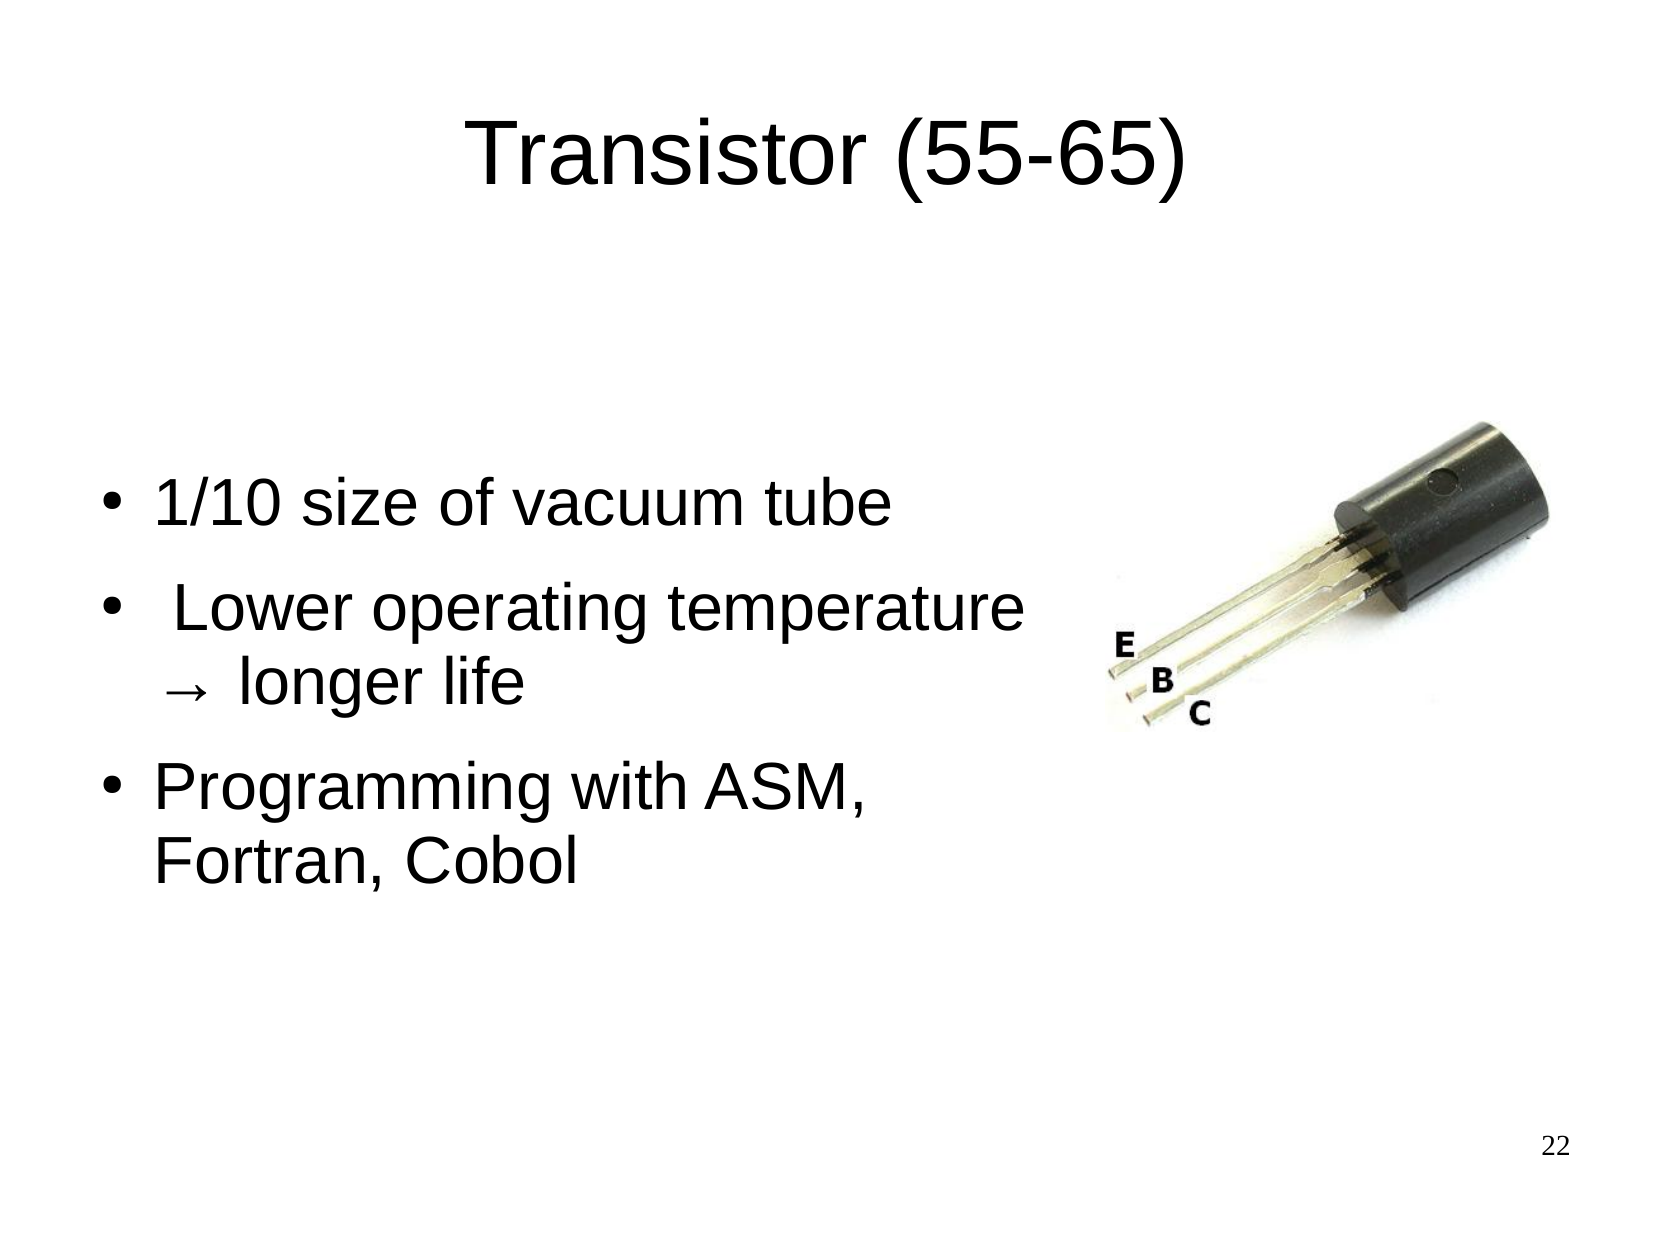

# Transistor (55-65)
1/10 size of vacuum tube
 Lower operating temperature → longer life
Programming with ASM, Fortran, Cobol
22